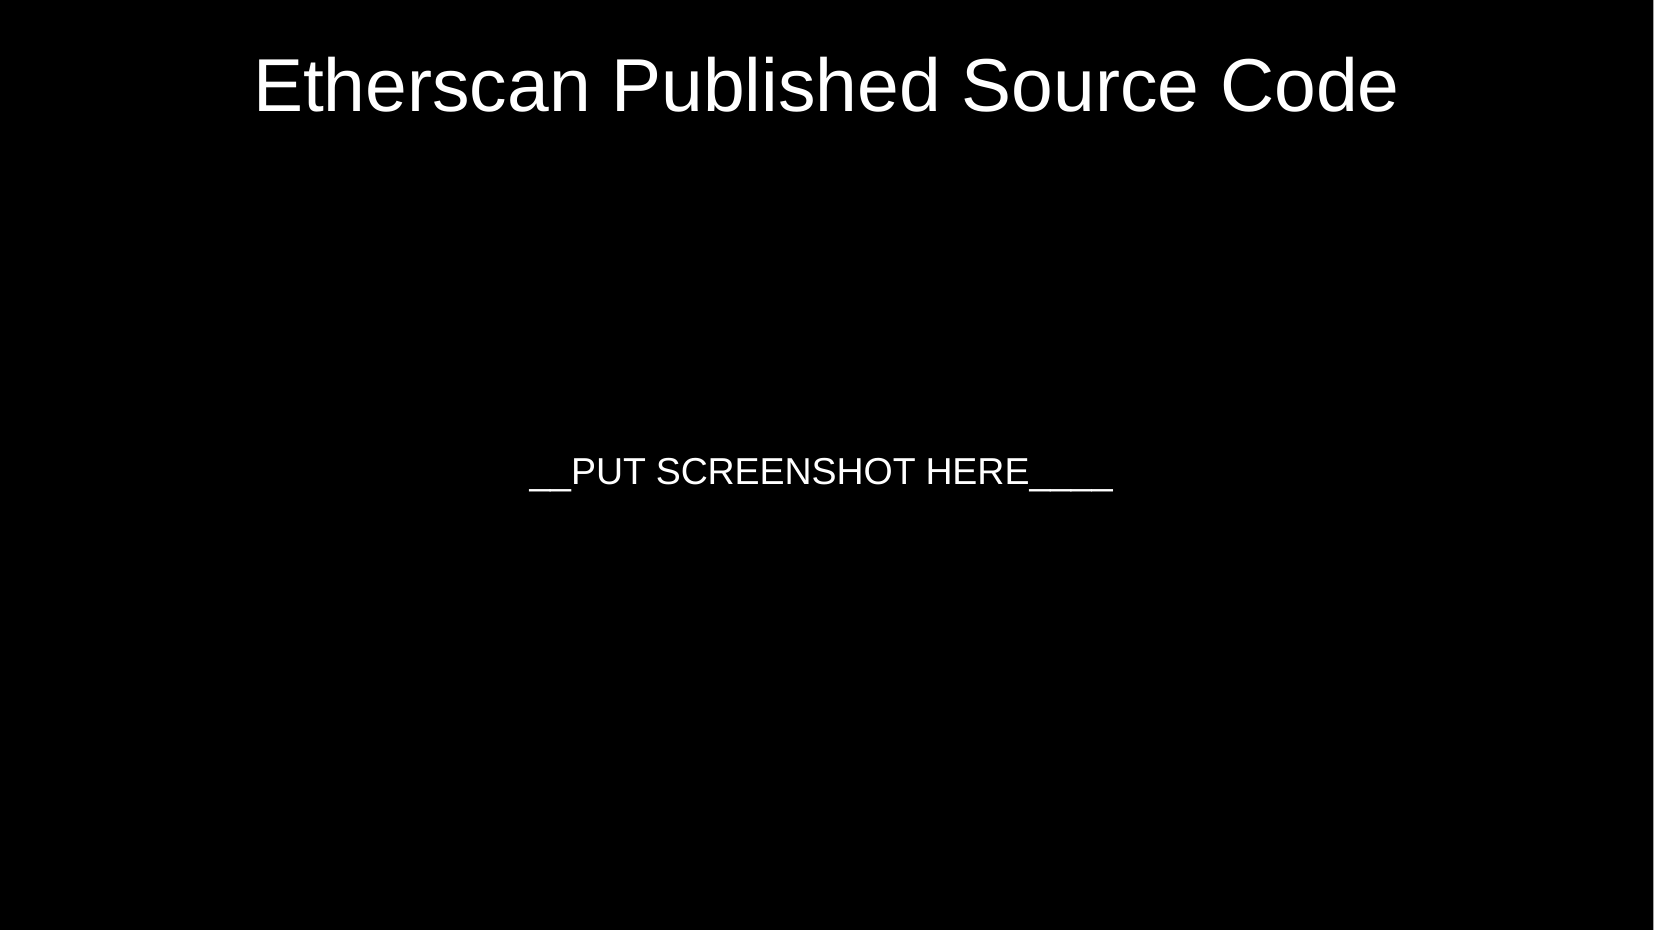

Etherscan Published Source Code
__PUT SCREENSHOT HERE____